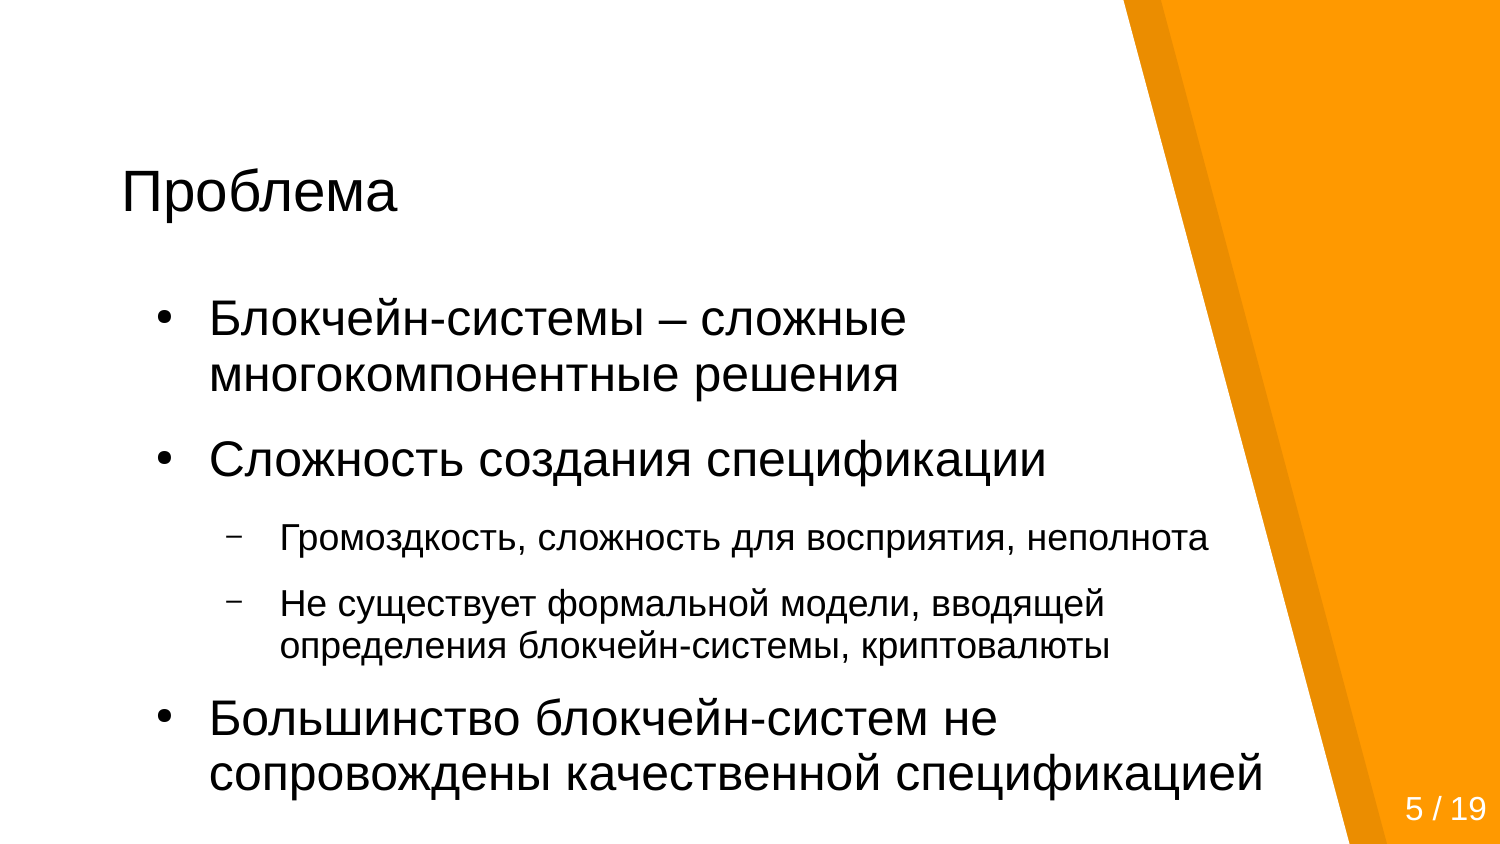

# Проблема
Блокчейн-системы – сложные многокомпонентные решения
Сложность создания спецификации
Громоздкость, сложность для восприятия, неполнота
Не существует формальной модели, вводящей определения блокчейн-системы, криптовалюты
Большинство блокчейн-систем не сопровождены качественной спецификацией